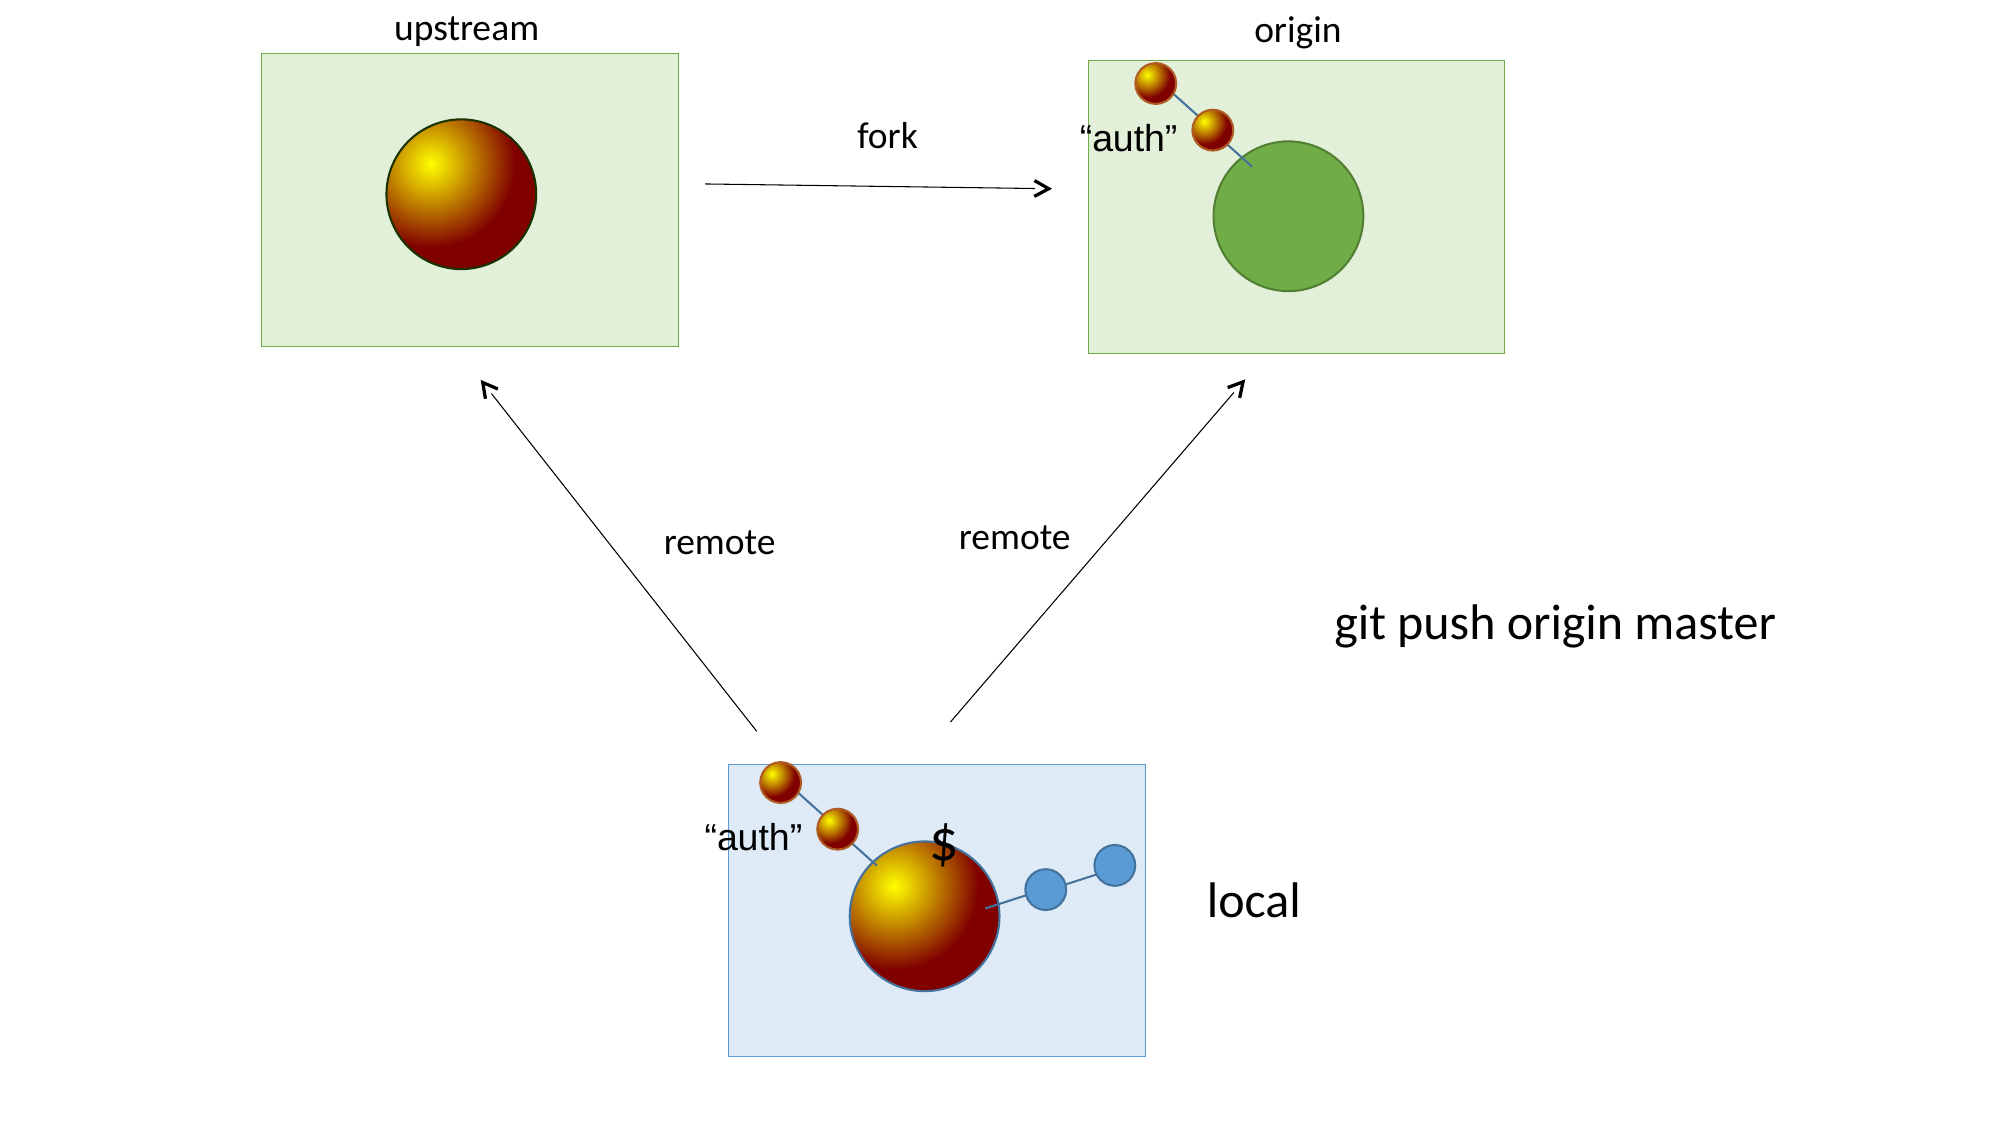

upstream
origin
fork
“auth”
remote
remote
git push origin master
$
“auth”
local